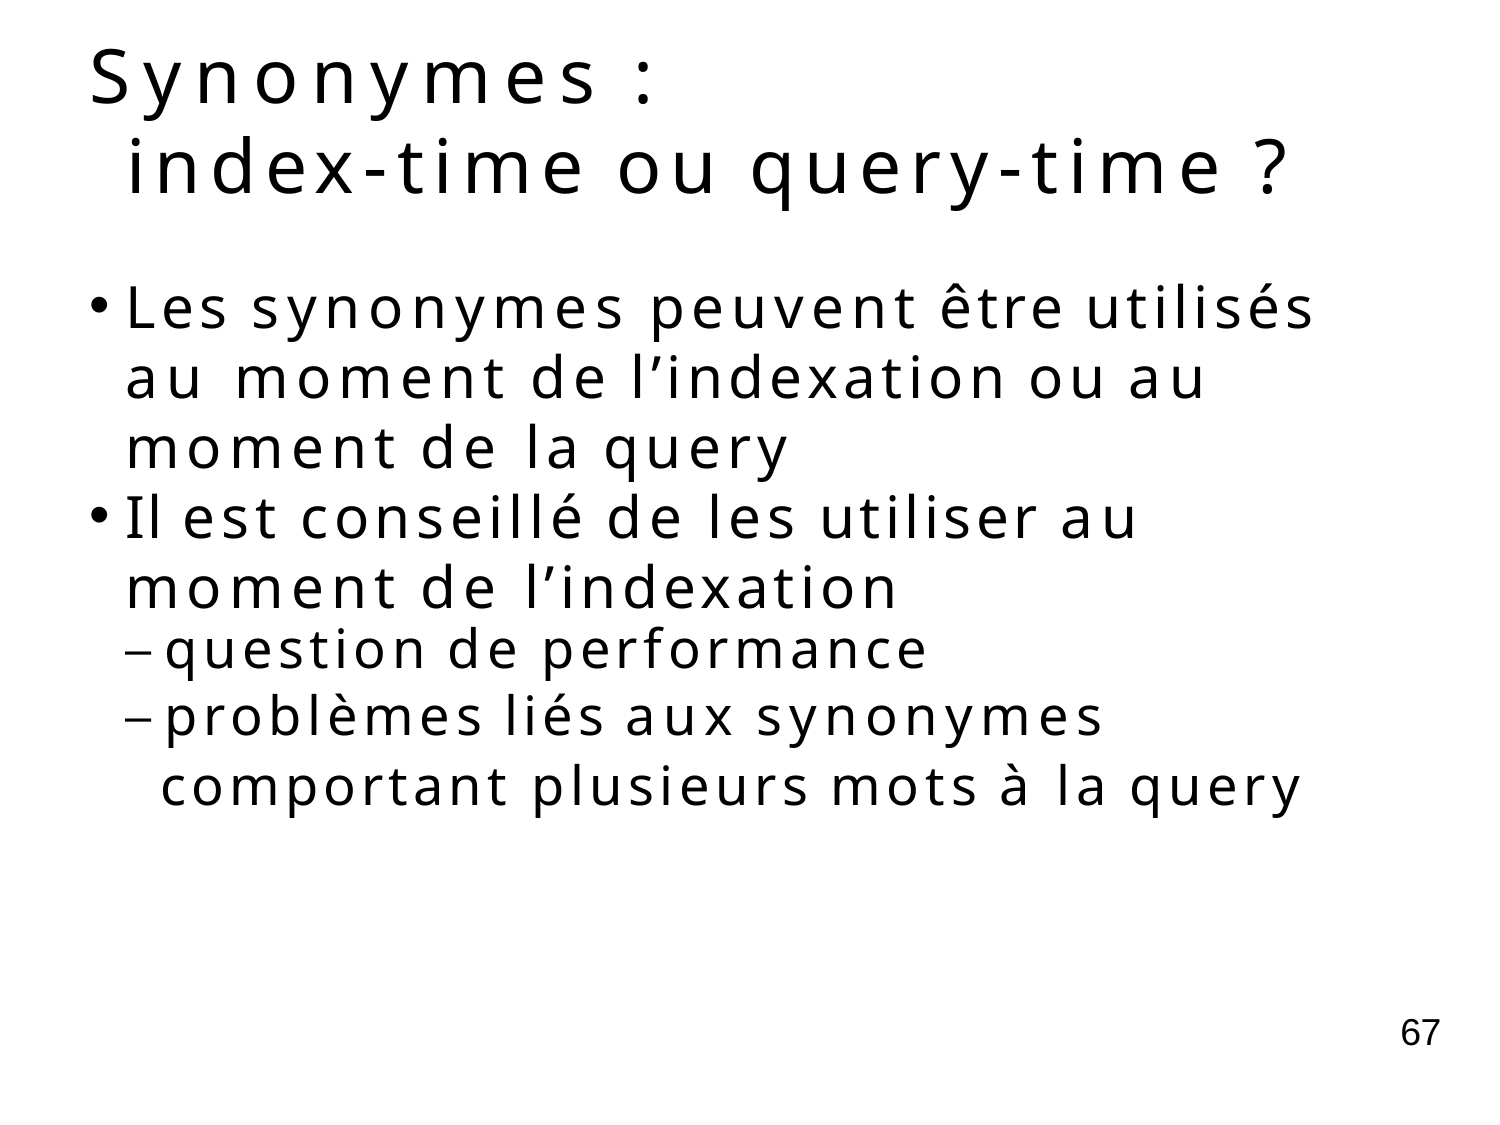

# Synonymes :
index-time ou query-time ?
Les synonymes peuvent être utilisés au moment de l’indexation ou au moment de la query
Il est conseillé de les utiliser au moment de l’indexation
– question de performance
– problèmes liés aux synonymes comportant plusieurs mots à la query
67